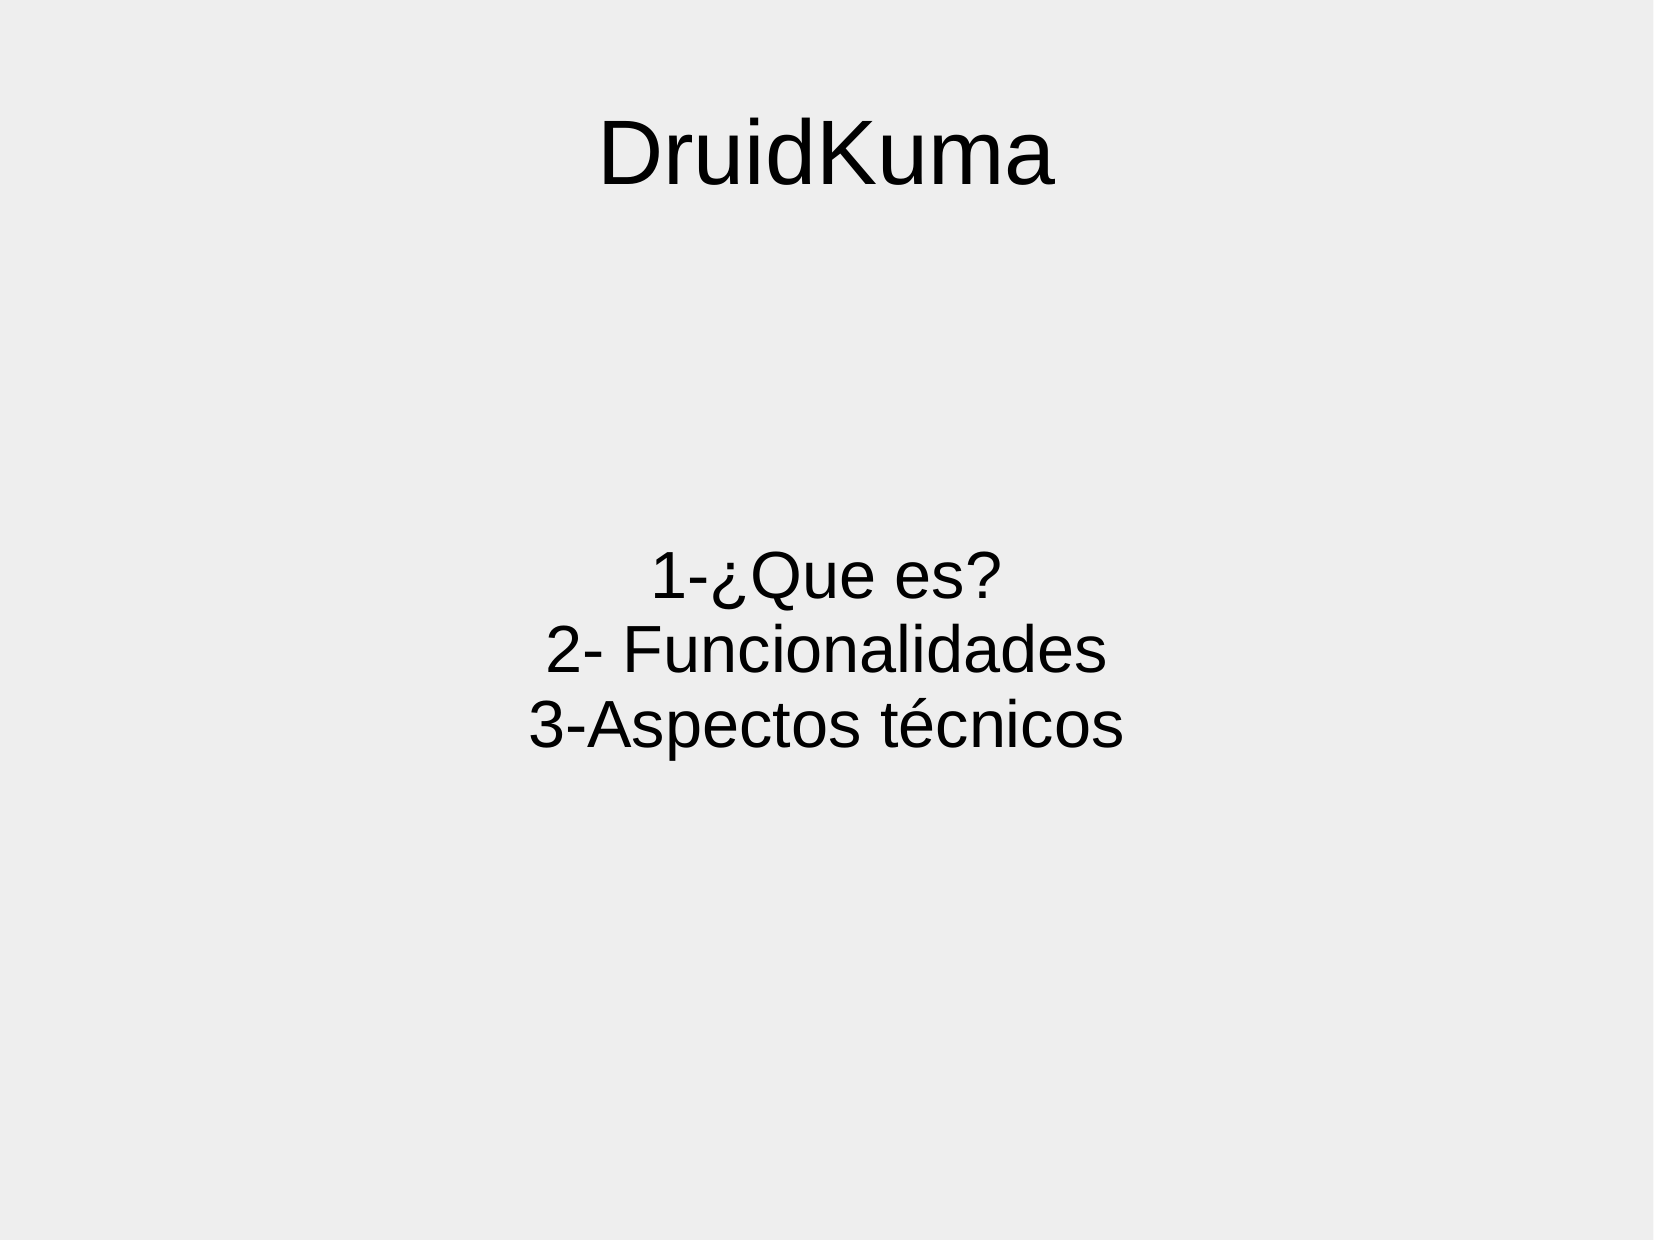

# DruidKuma
1-¿Que es?
2- Funcionalidades
3-Aspectos técnicos